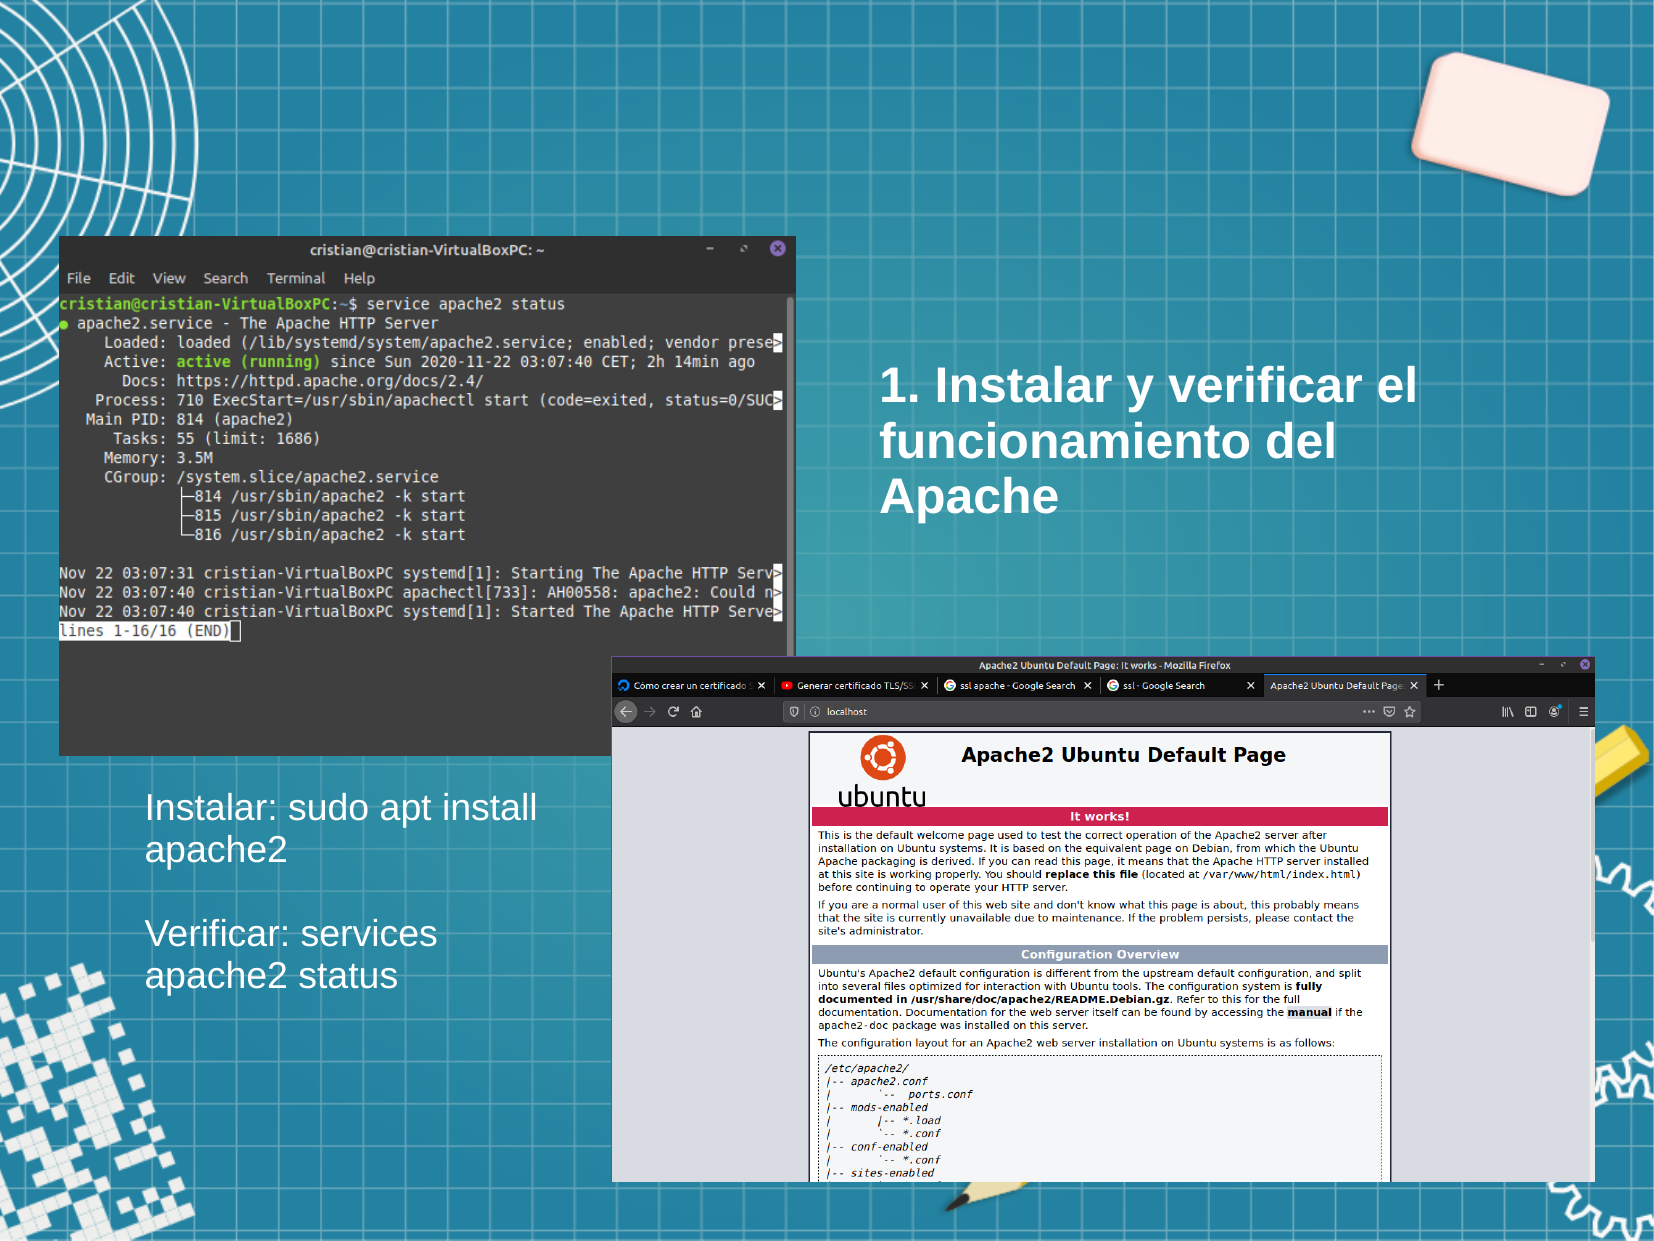

1. Instalar y verificar el funcionamiento del Apache
Instalar: sudo apt install apache2
Verificar: services apache2 status